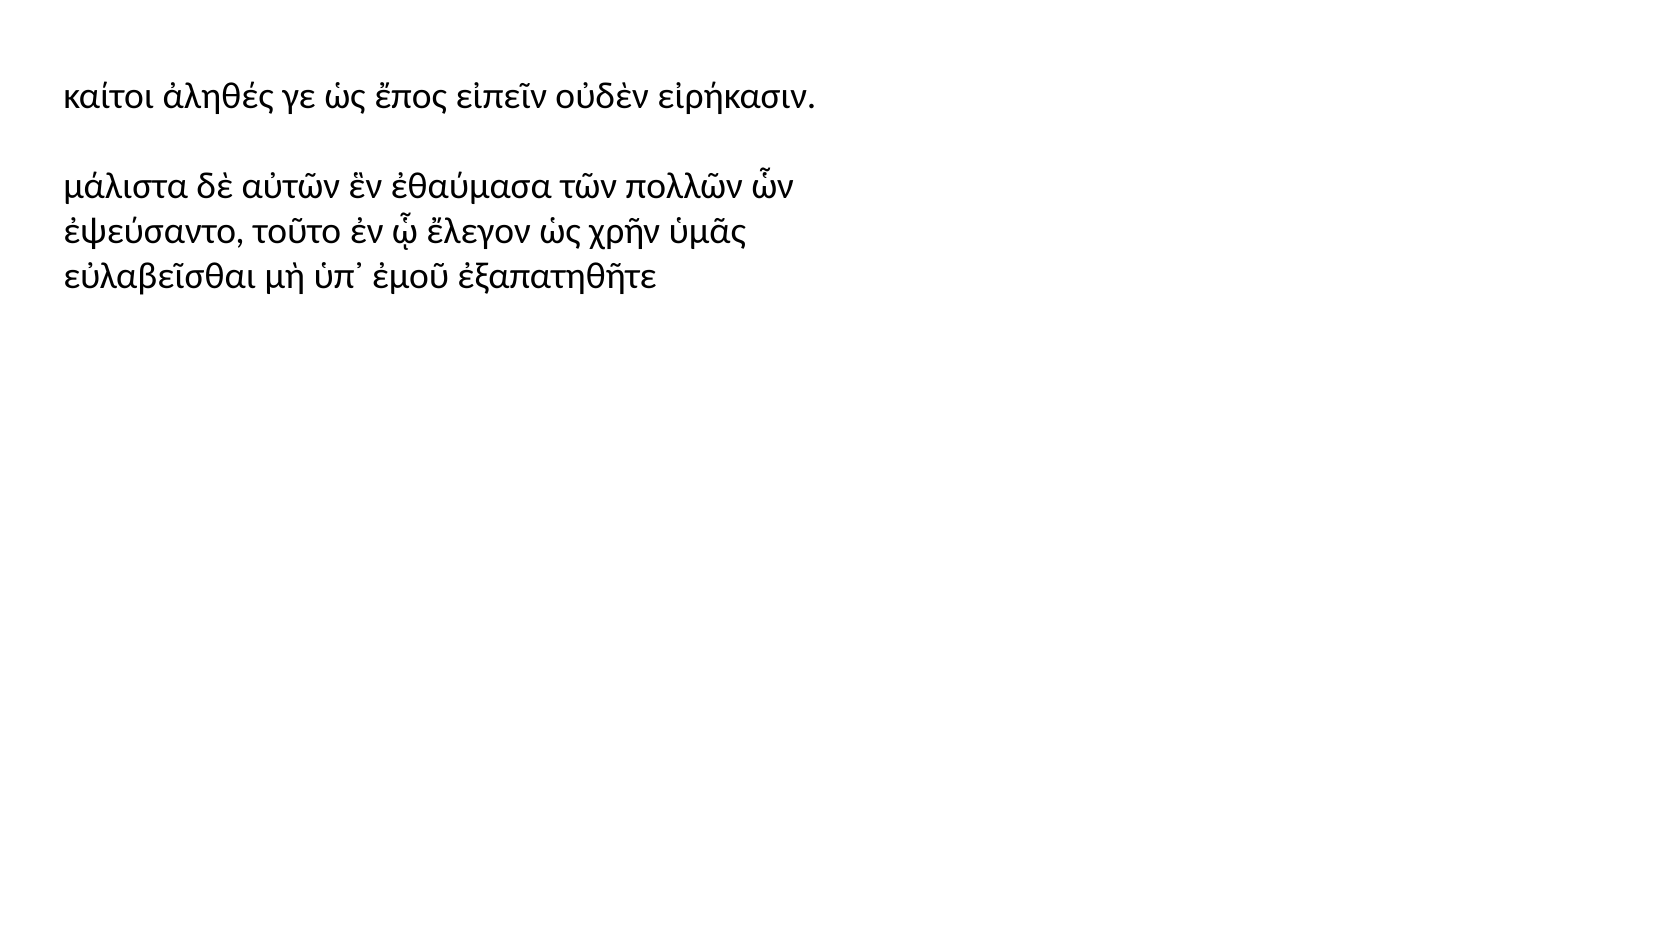

καίτοι ἀληθές γε ὡς ἔπος εἰπεῖν οὐδὲν εἰρήκασιν.
μάλιστα δὲ αὐτῶν ἓν ἐθαύμασα τῶν πολλῶν ὧν ἐψεύσαντο, τοῦτο ἐν ᾧ ἔλεγον ὡς χρῆν ὑμᾶς εὐλαβεῖσθαι μὴ ὑπ᾽ ἐμοῦ ἐξαπατηθῆτε